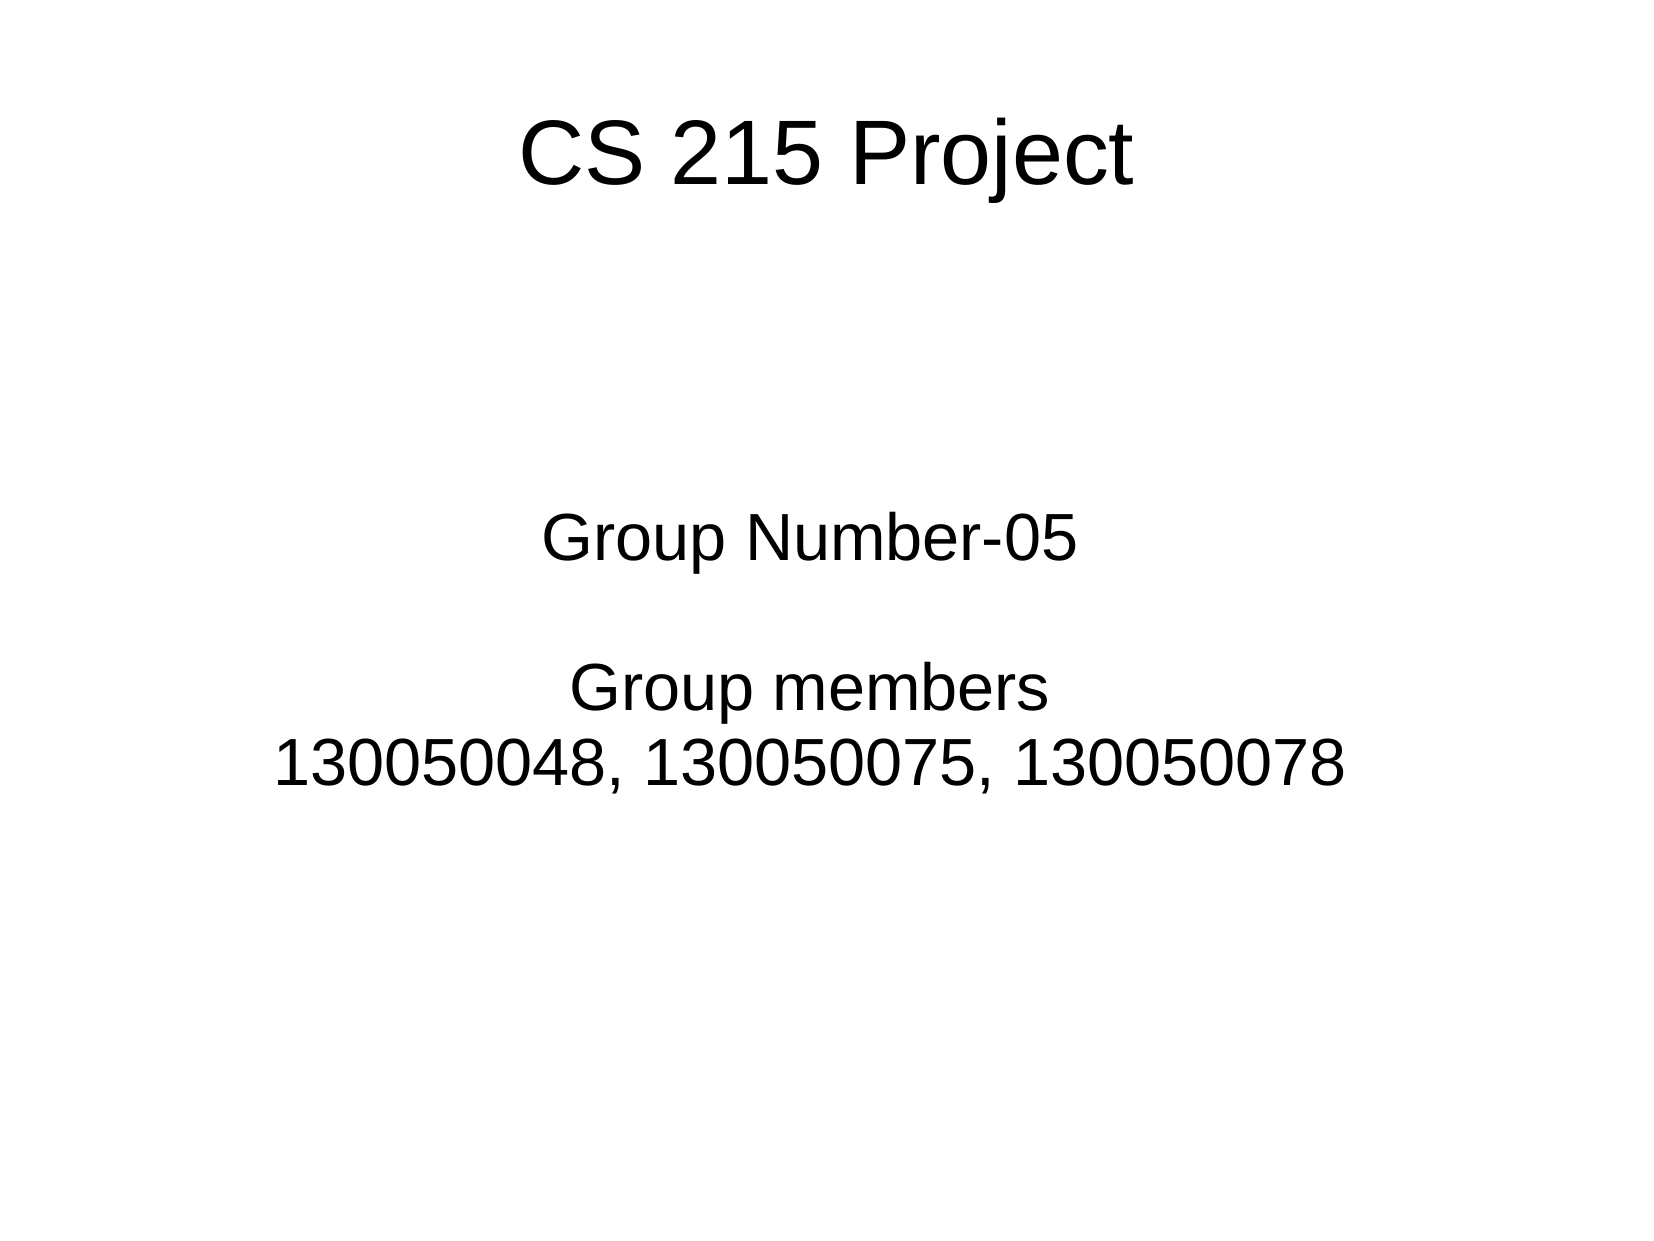

# CS 215 Project
Group Number-05
Group members
130050048, 130050075, 130050078